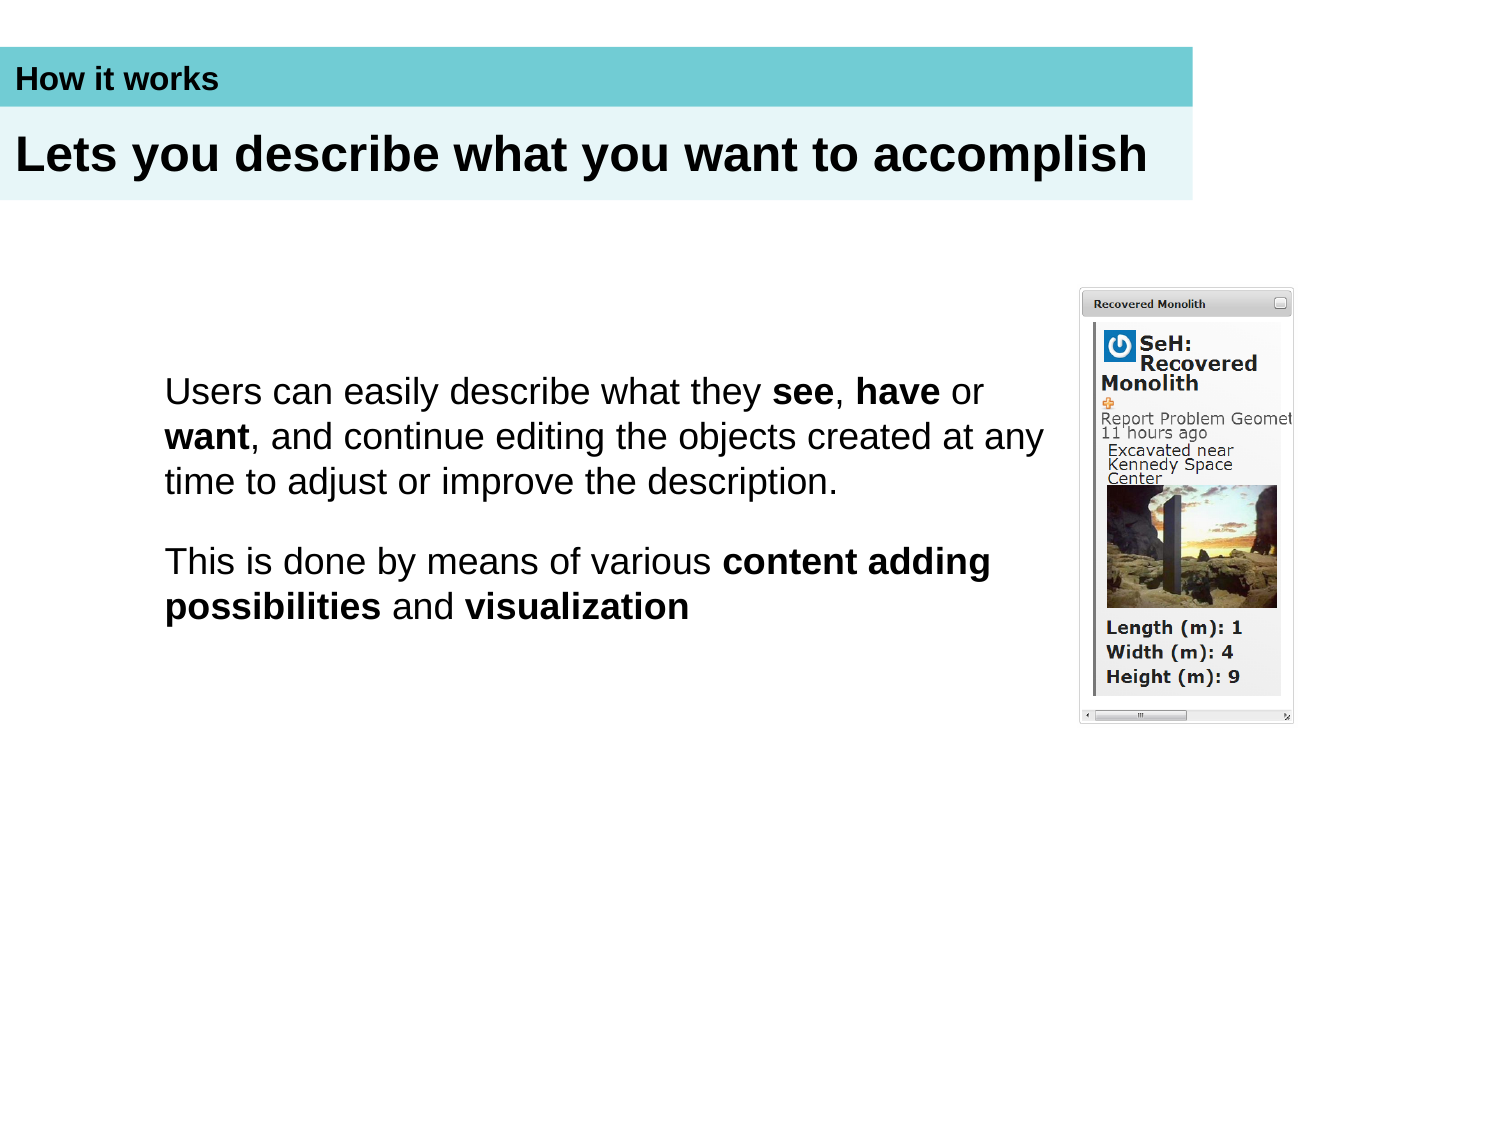

How it works
Lets you describe what you want to accomplish
Users can easily describe what they see, have or want, and continue editing the objects created at any time to adjust or improve the description.
This is done by means of various content adding possibilities and visualization